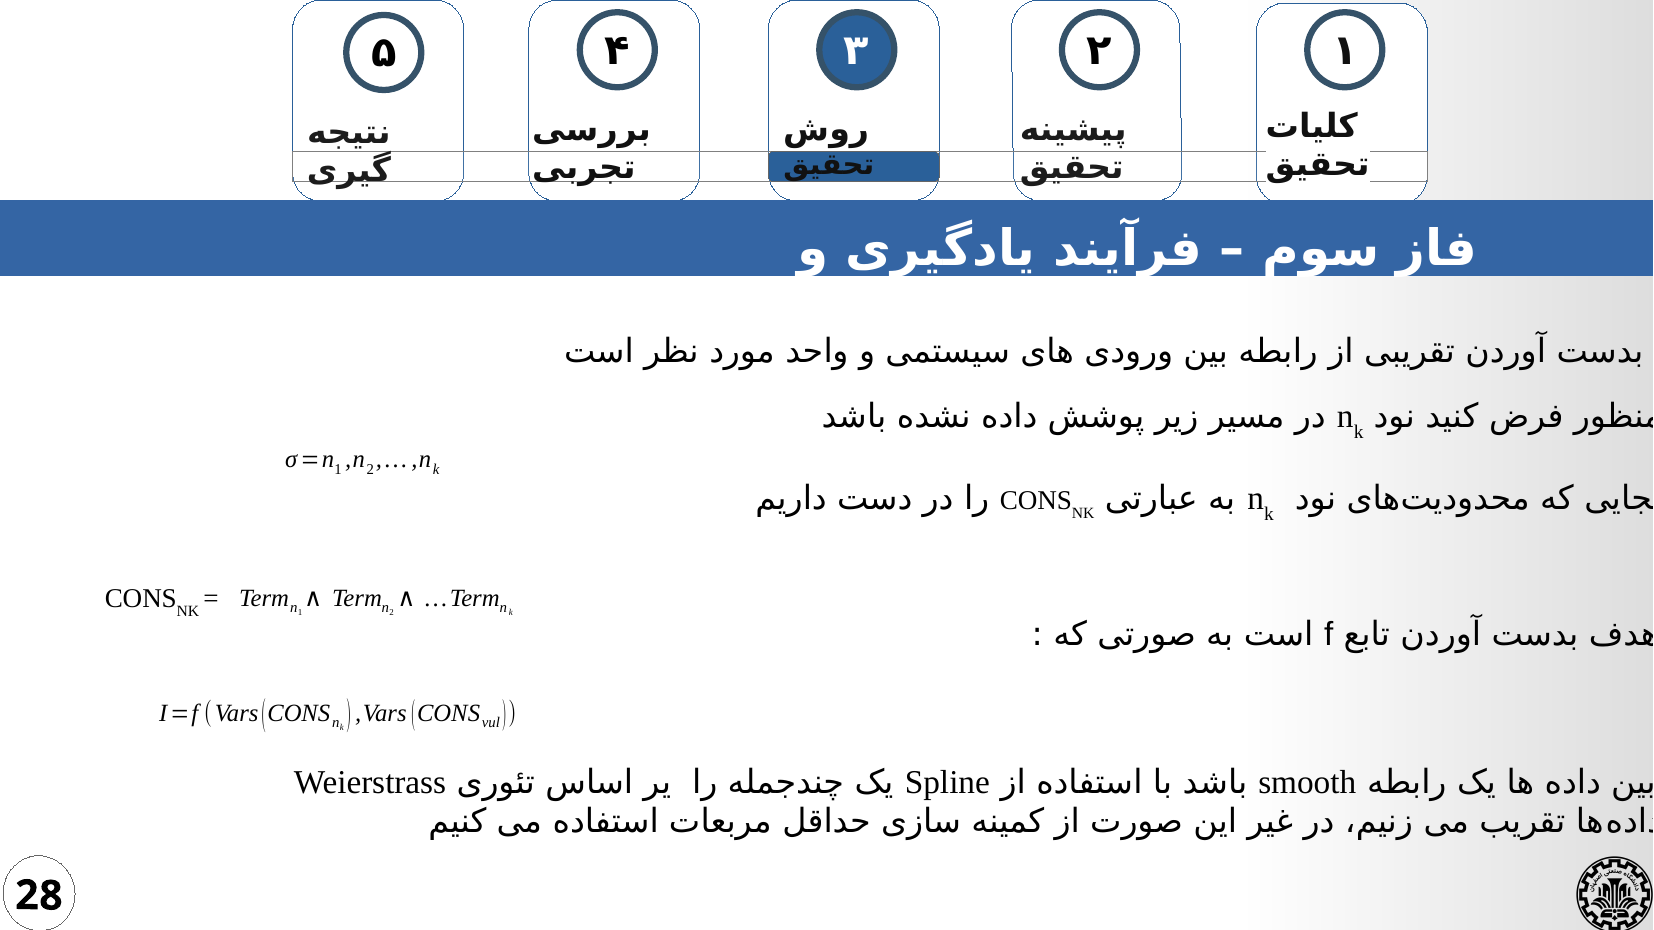

۴
۳
۲
۱
۵
کلیات تحقیق
بررسی تجربی
روش تحقیق
پیشینه تحقیق
نتیجه گیری
فاز سوم – فرآیند یادگیری و شبیه‌سازی(ادامه.)
هدف این تابع بدست آوردن تقریبی از رابطه بین ورودی های سیستمی و واحد مورد نظر است
بدین منظور فرض کنید نود nk در مسیر زیر پوشش داده نشده باشد
از آنجایی که محدودیت‌های نود nk به عبارتی CONSNK را در دست داریم
CONSNK =
هدف بدست آوردن تابع f است به صورتی که :
اگر رابطه بین داده ها یک رابطه smooth باشد با استفاده از Spline یک چندجمله را یر اساس تئوری Weierstrass
 برای این داده‌ها تقریب می زنیم، در غیر این صورت از کمینه سازی حداقل مربعات استفاده می کنیم
28